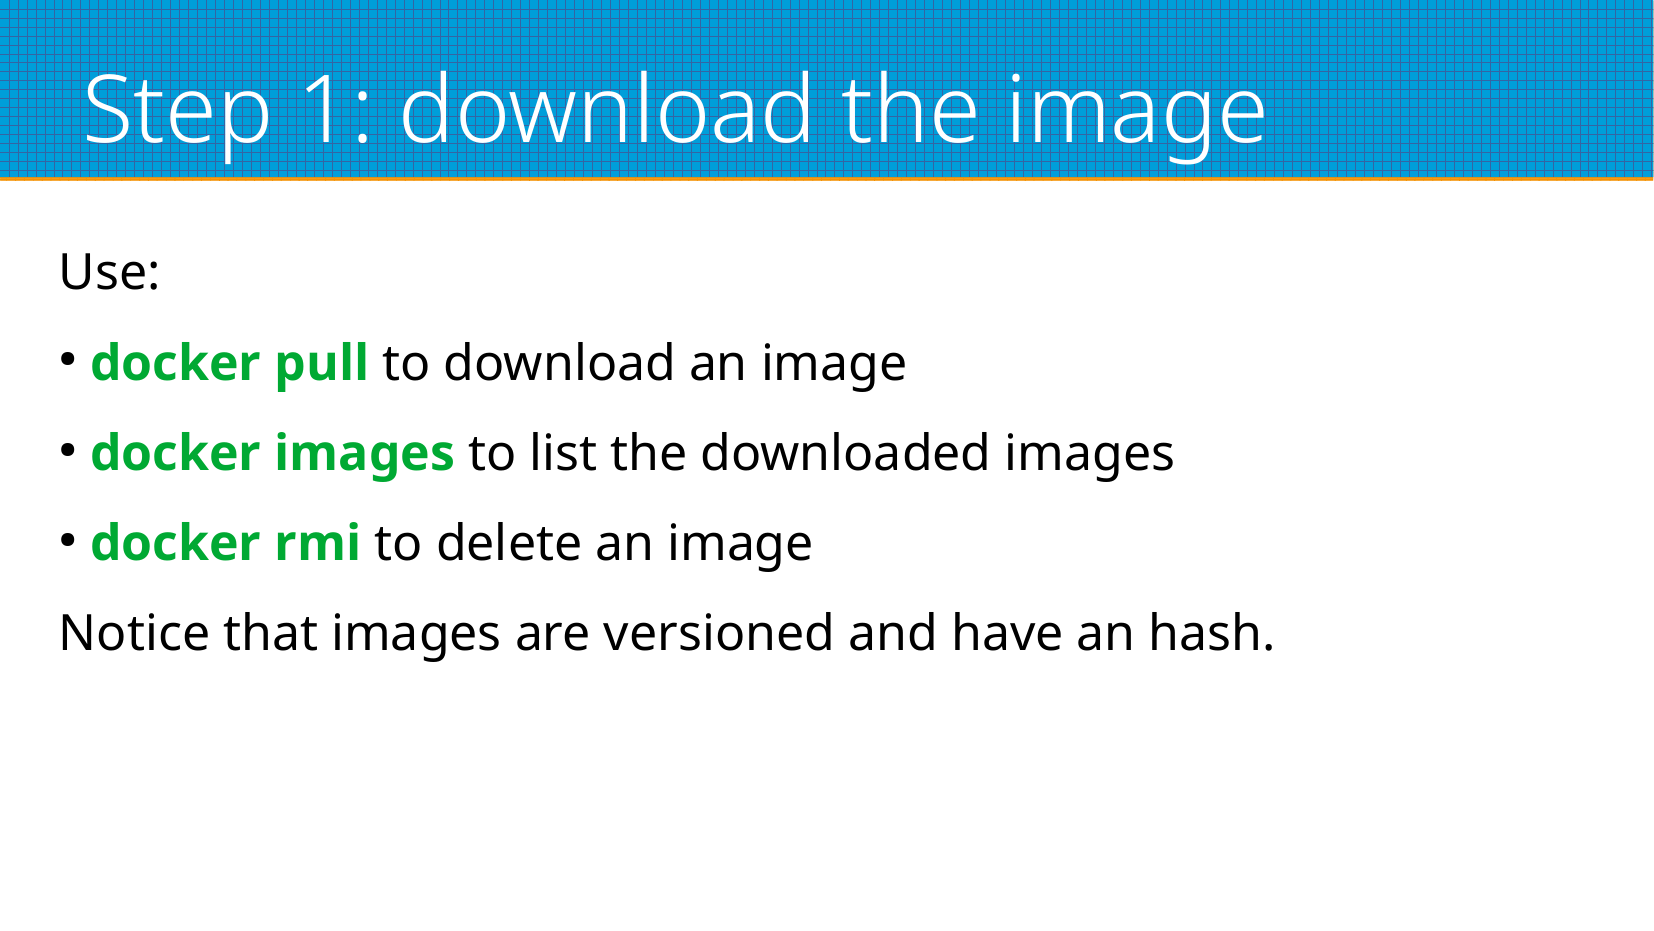

# Step 1: download the image
Use:
 docker pull to download an image
 docker images to list the downloaded images
 docker rmi to delete an image
Notice that images are versioned and have an hash.